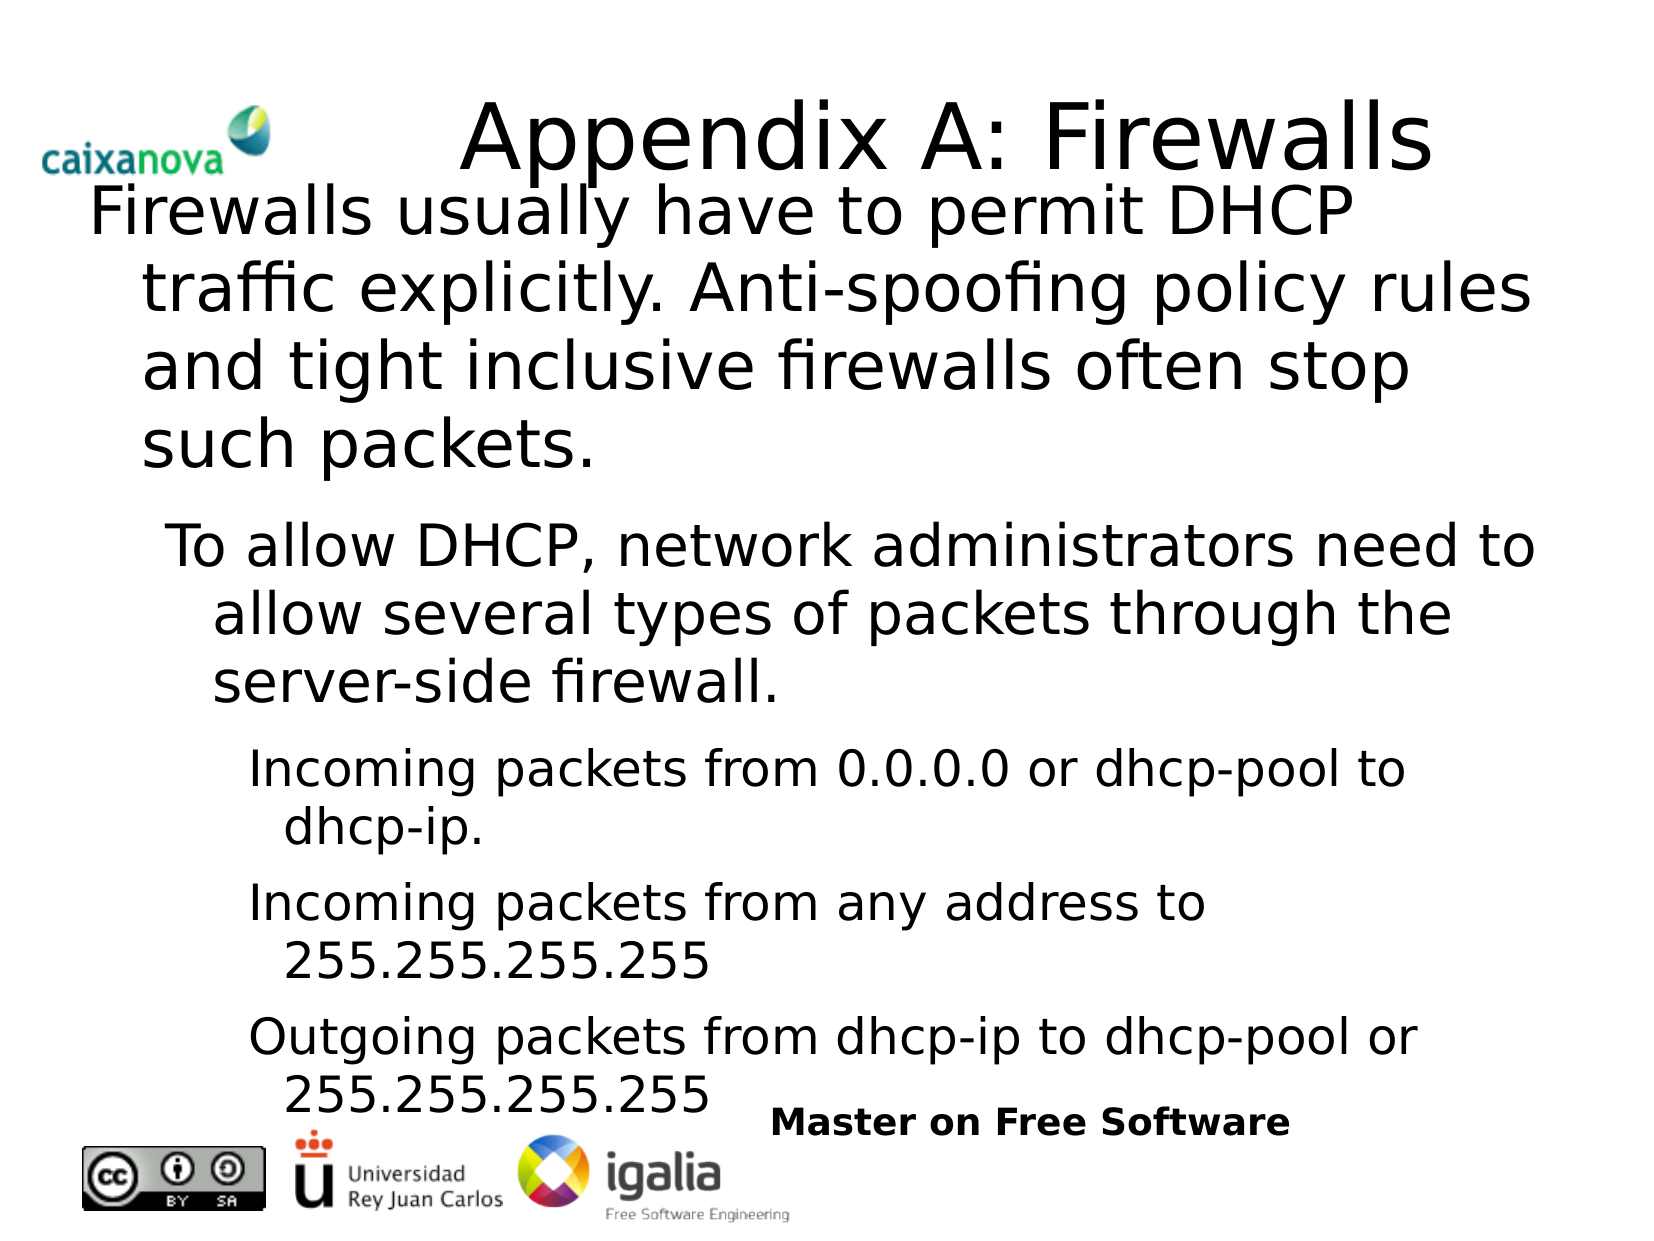

# Appendix A: Firewalls
Firewalls usually have to permit DHCP traffic explicitly. Anti-spoofing policy rules and tight inclusive firewalls often stop such packets.
To allow DHCP, network administrators need to allow several types of packets through the server-side firewall.
Incoming packets from 0.0.0.0 or dhcp-pool to dhcp-ip.
Incoming packets from any address to 255.255.255.255
Outgoing packets from dhcp-ip to dhcp-pool or 255.255.255.255